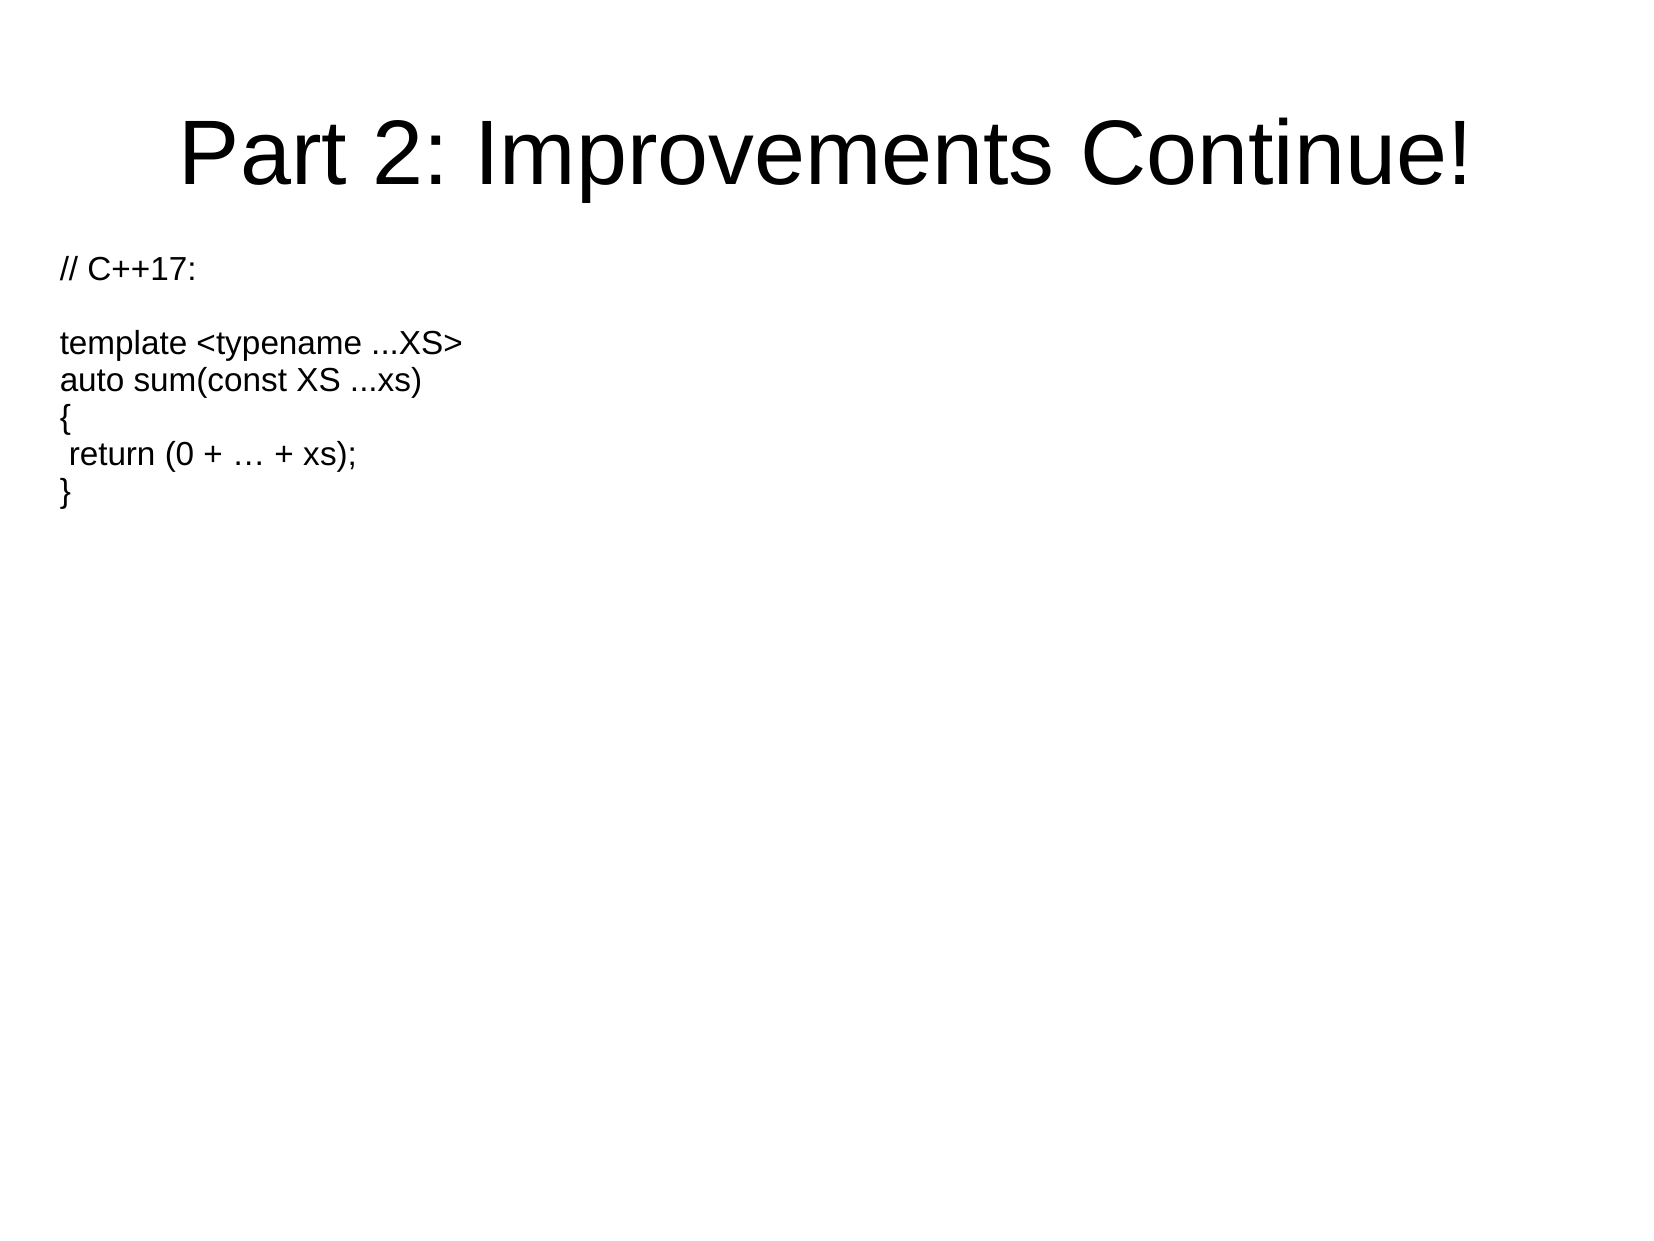

# Part 2: Improvements Continue!
// C++17:
template <typename ...XS>
auto sum(const XS ...xs)
{
 return (0 + … + xs);
}